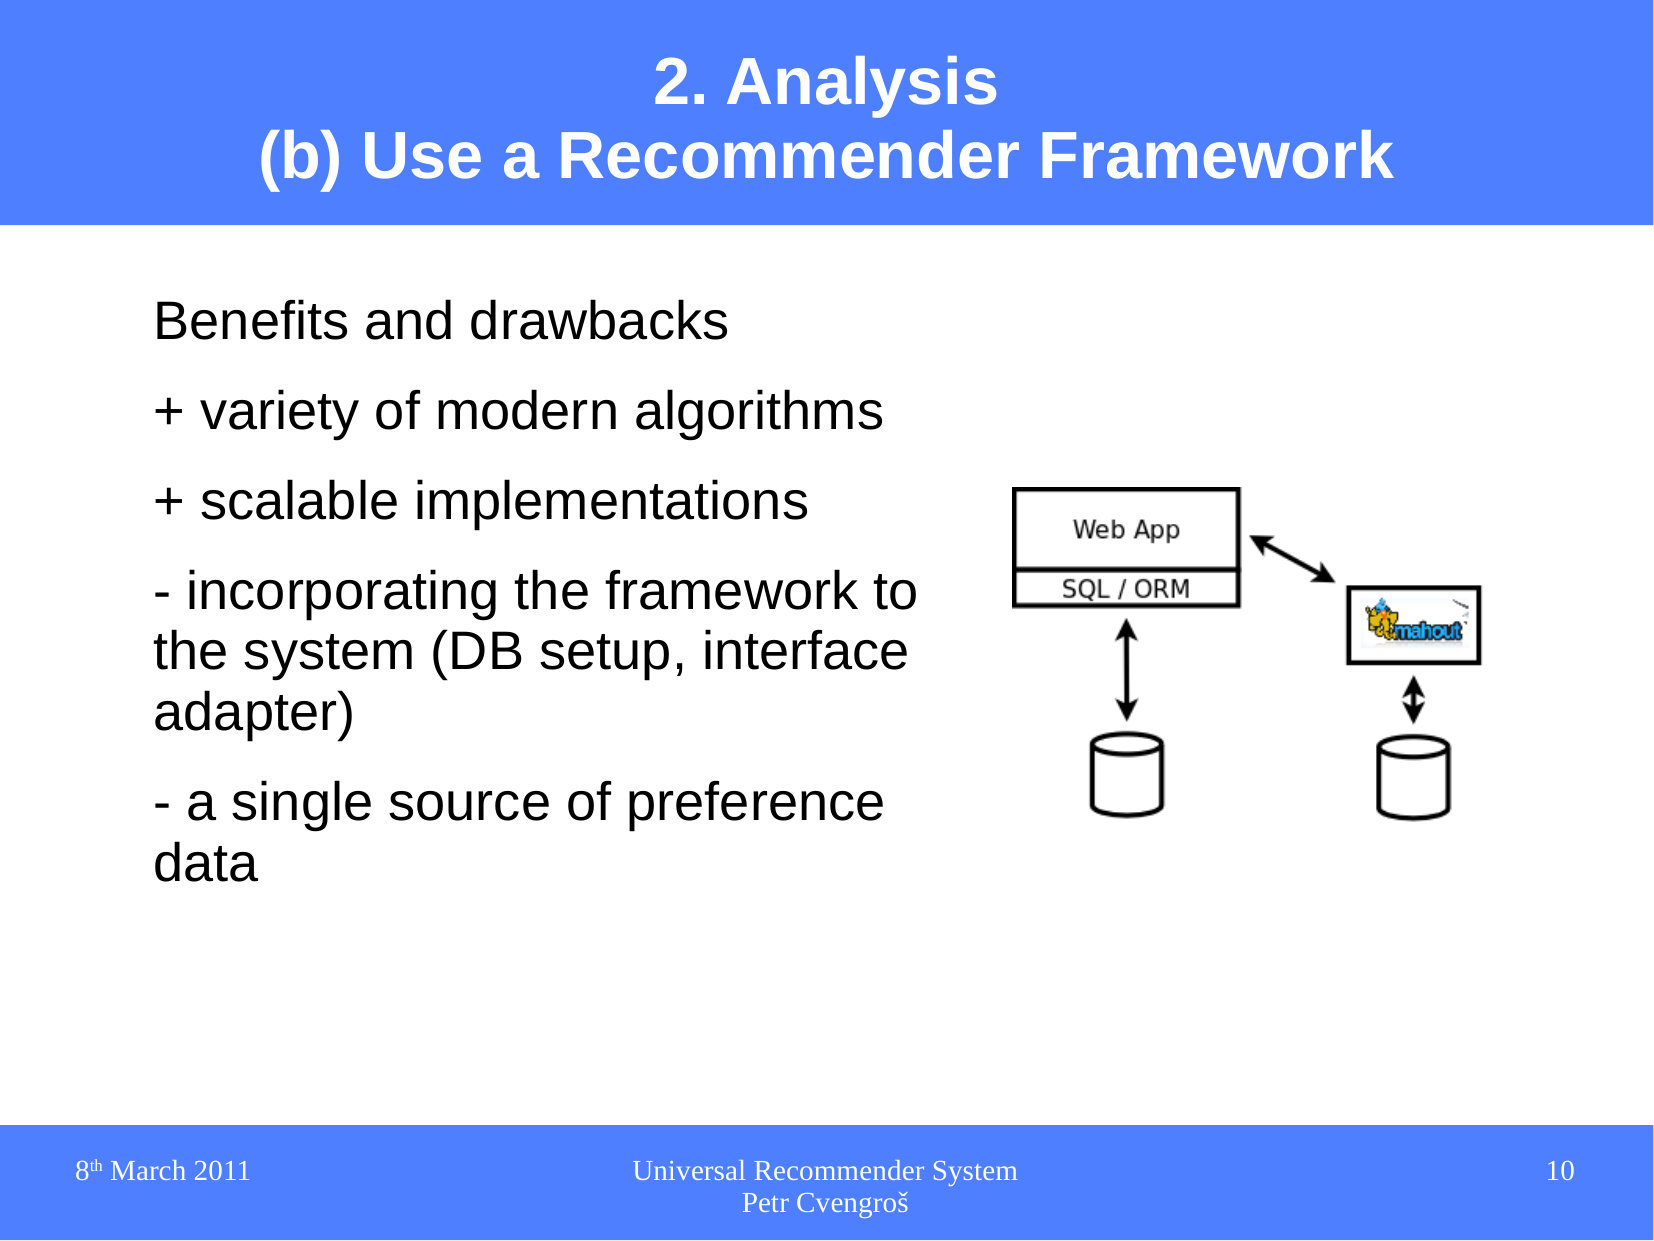

# 2. Analysis (b) Use a Recommender Framework
Benefits and drawbacks
+ variety of modern algorithms
+ scalable implementations
- incorporating the framework to
the system (DB setup, interface
adapter)
- a single source of preference
data
10